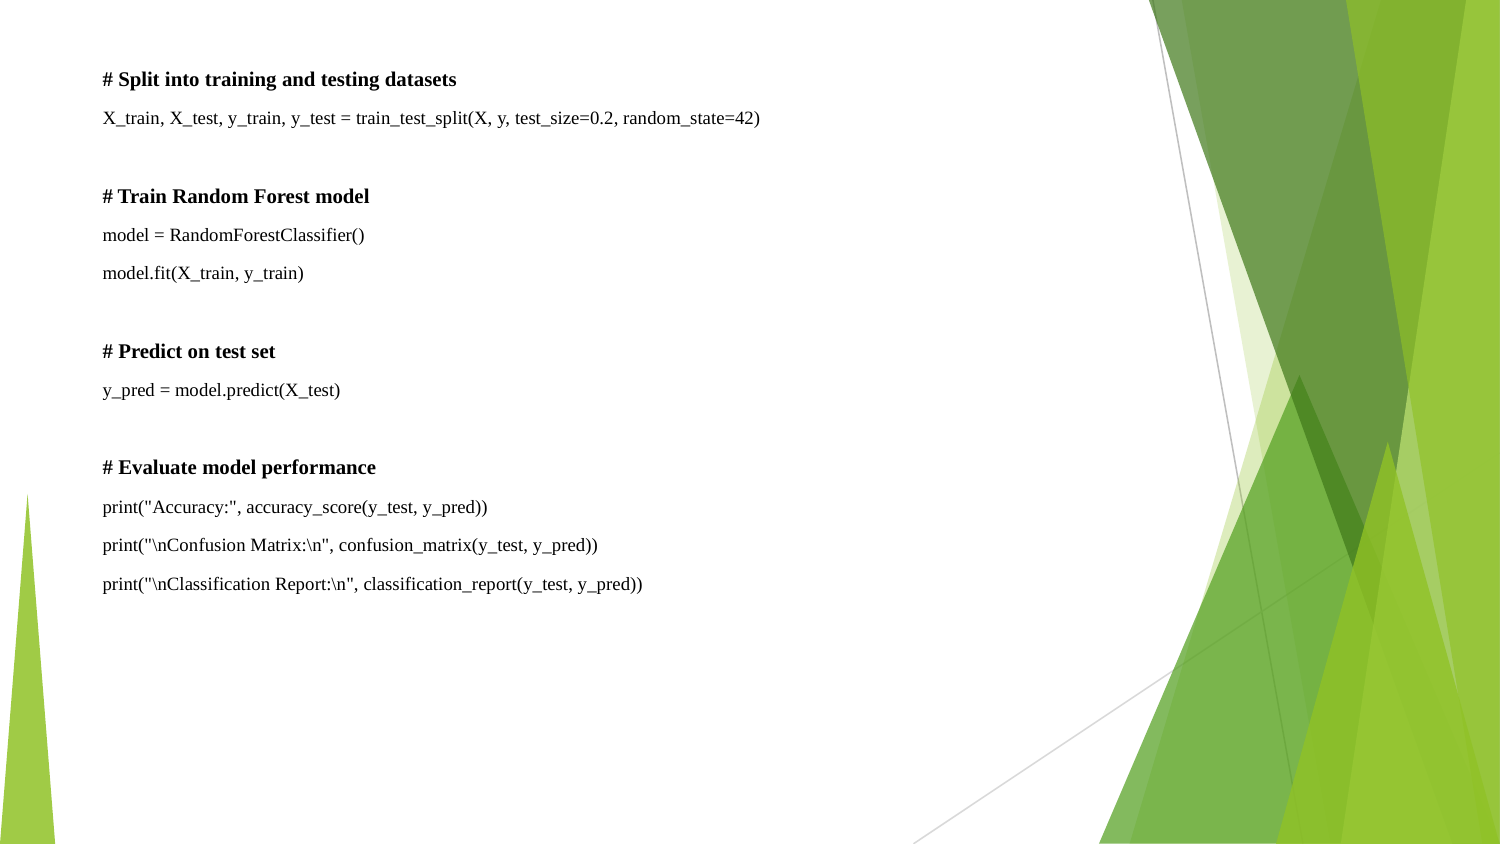

# Split into training and testing datasets
X_train, X_test, y_train, y_test = train_test_split(X, y, test_size=0.2, random_state=42)
# Train Random Forest model
model = RandomForestClassifier()
model.fit(X_train, y_train)
# Predict on test set
y_pred = model.predict(X_test)
# Evaluate model performance
print("Accuracy:", accuracy_score(y_test, y_pred))
print("\nConfusion Matrix:\n", confusion_matrix(y_test, y_pred))
print("\nClassification Report:\n", classification_report(y_test, y_pred))